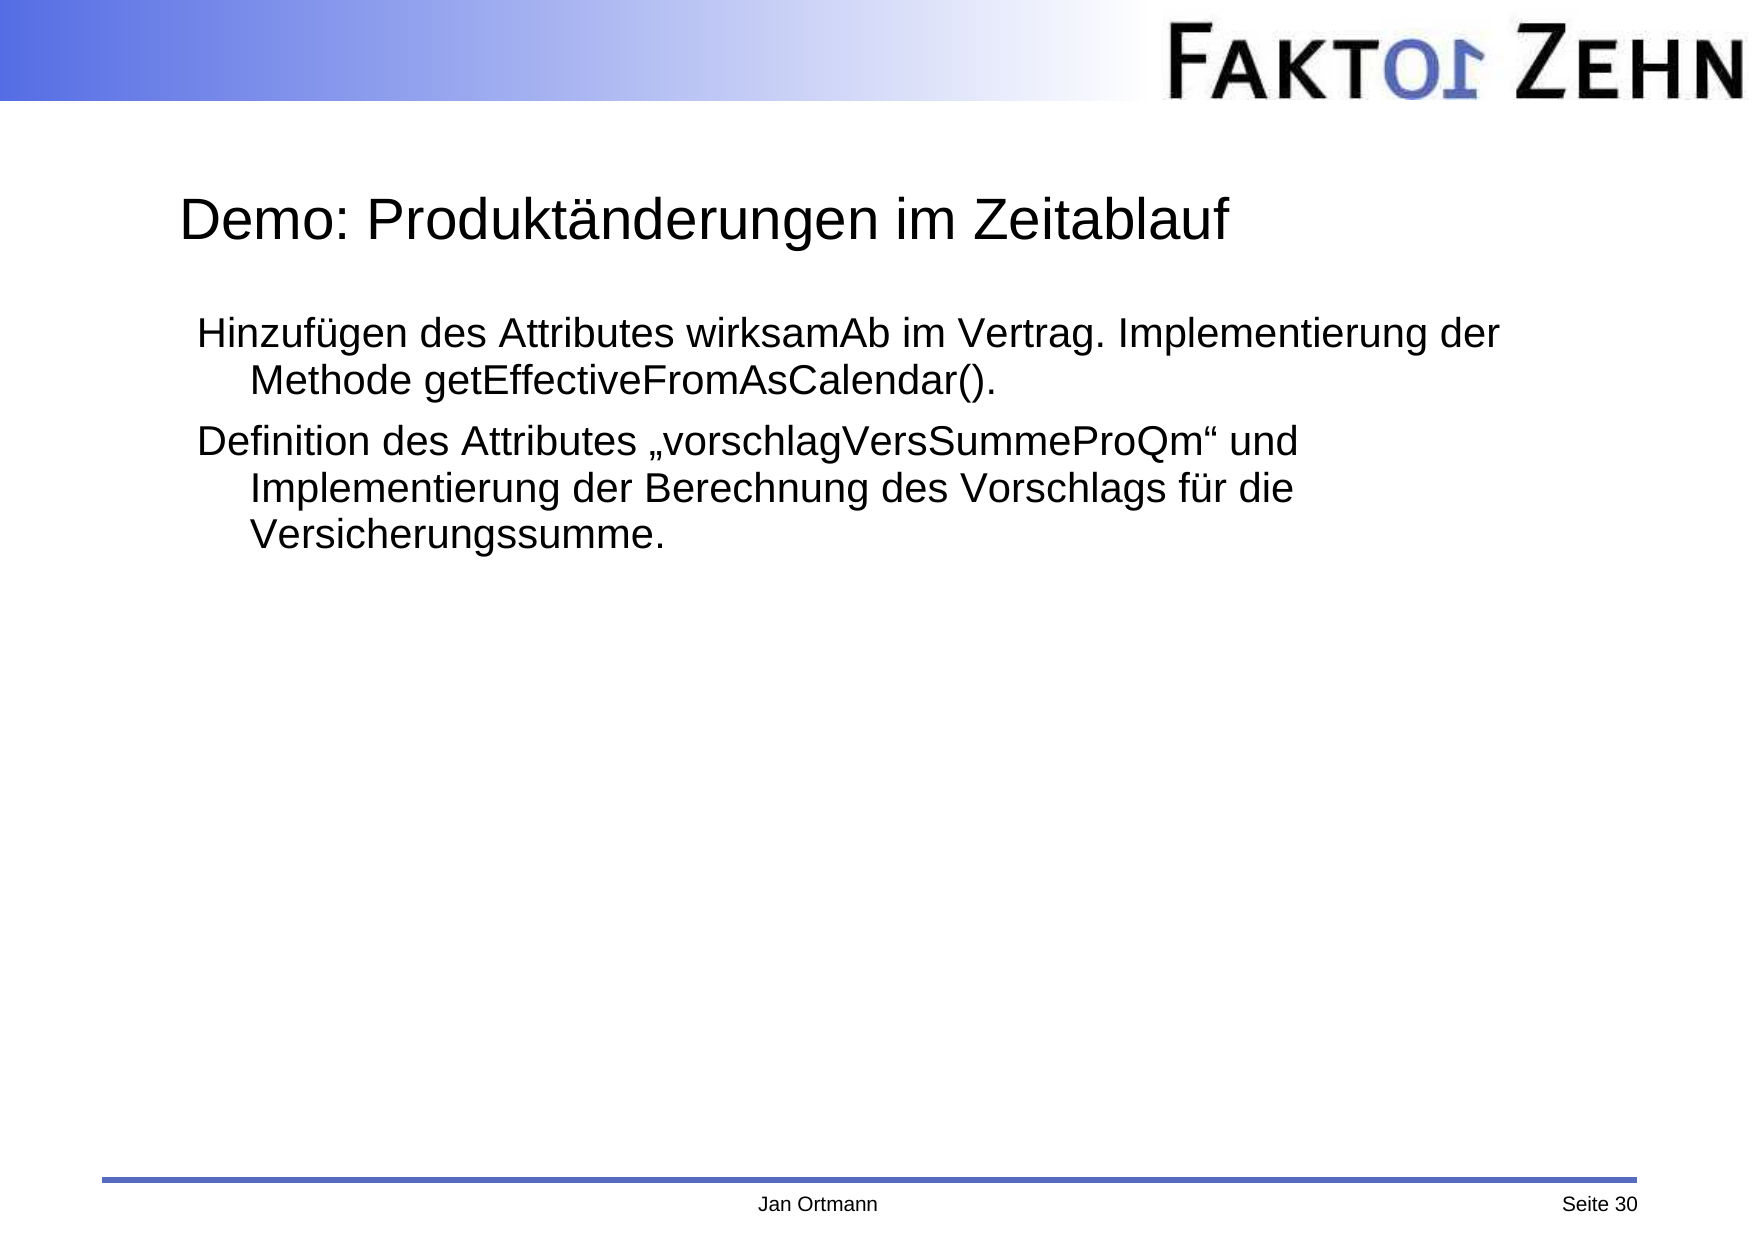

# Demo: Produktänderungen im Zeitablauf
Hinzufügen des Attributes wirksamAb im Vertrag. Implementierung der Methode getEffectiveFromAsCalendar().
Definition des Attributes „vorschlagVersSummeProQm“ und Implementierung der Berechnung des Vorschlags für die Versicherungssumme.